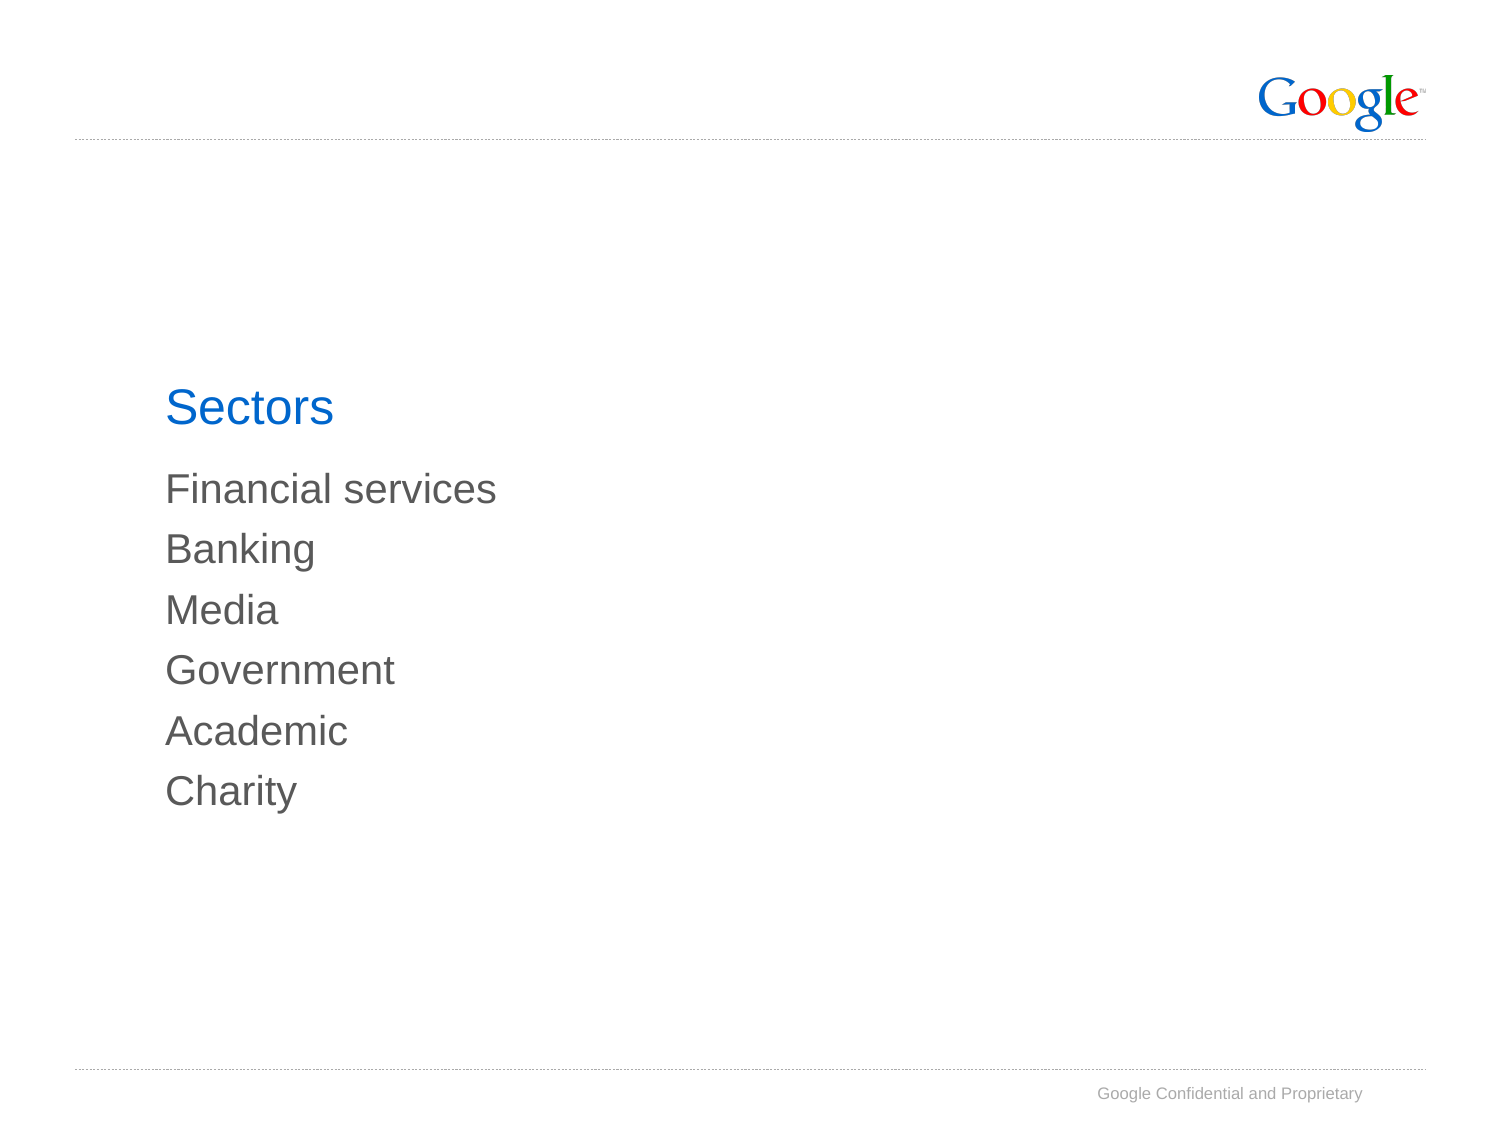

# Sectors
Financial services
Banking
Media
Government
Academic
Charity